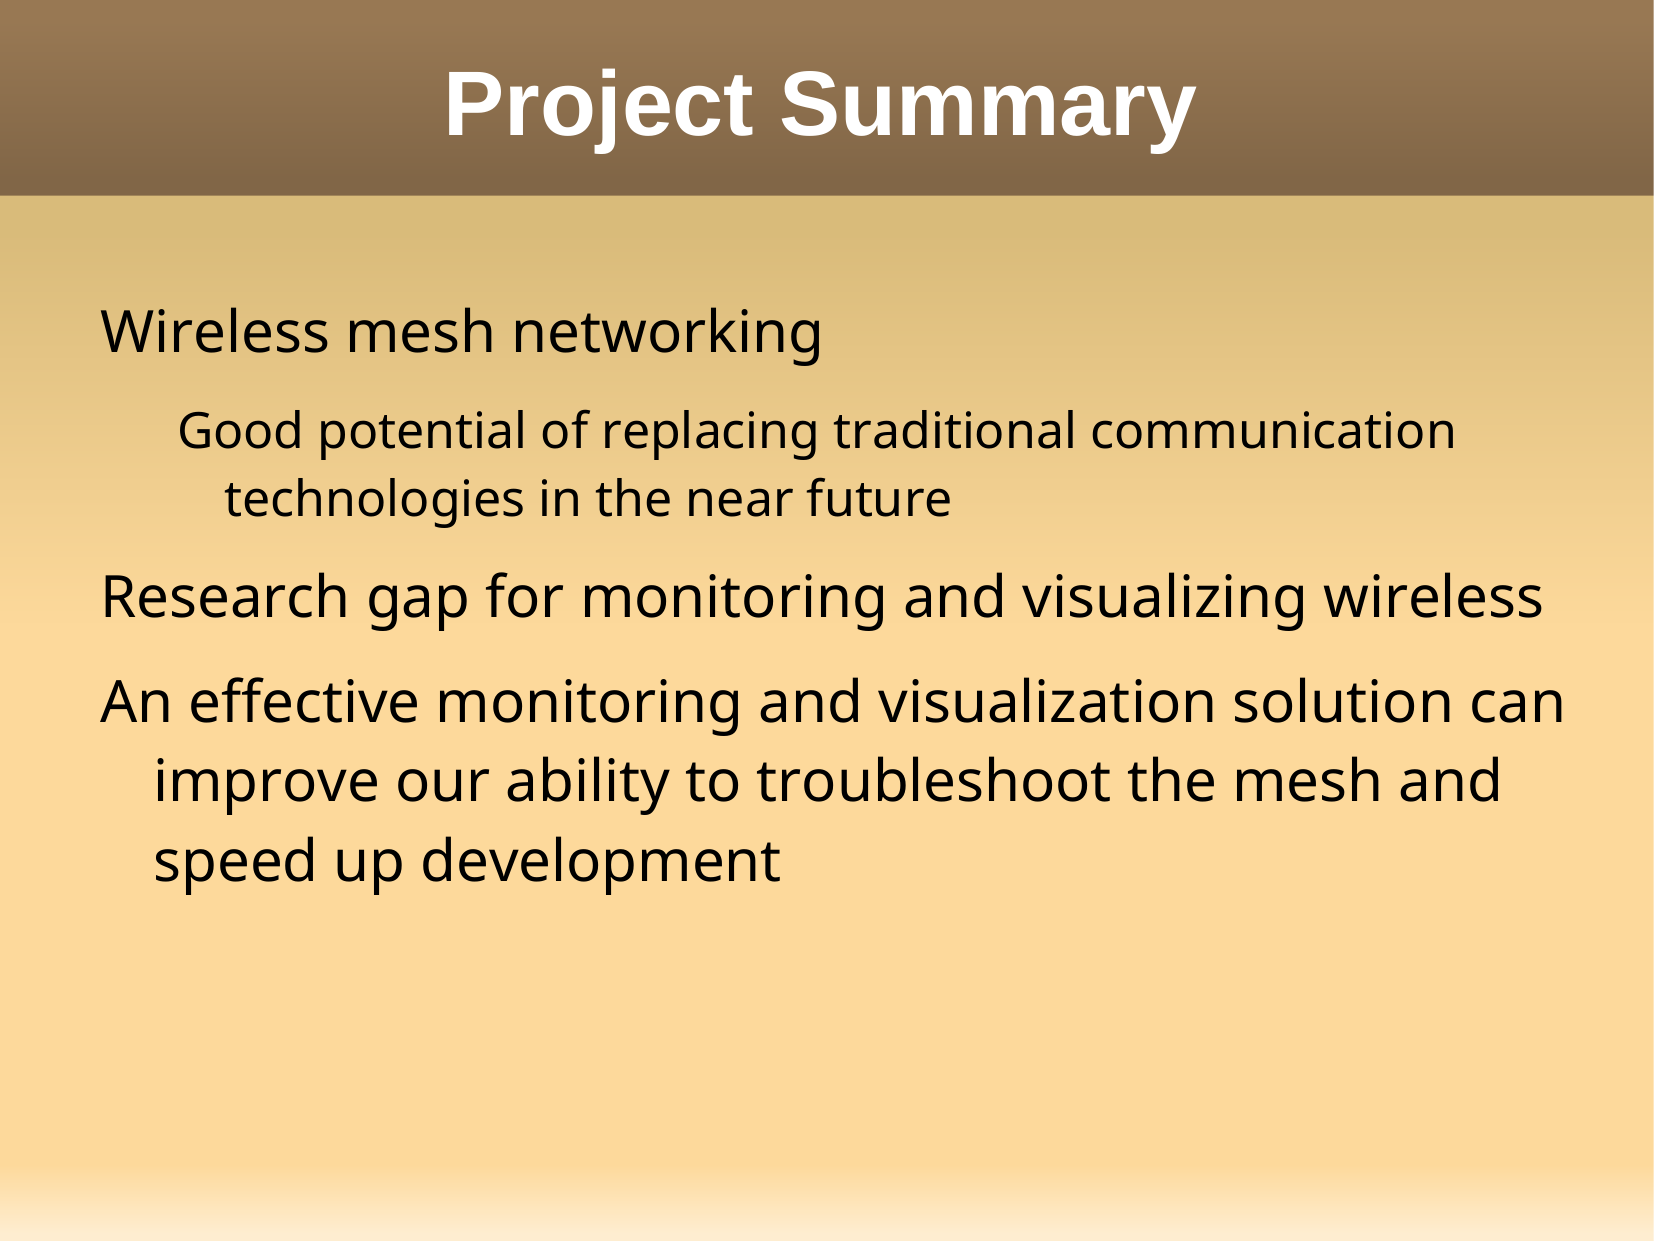

# Project Summary
Wireless mesh networking
Good potential of replacing traditional communication technologies in the near future
Research gap for monitoring and visualizing wireless
An effective monitoring and visualization solution can improve our ability to troubleshoot the mesh and speed up development